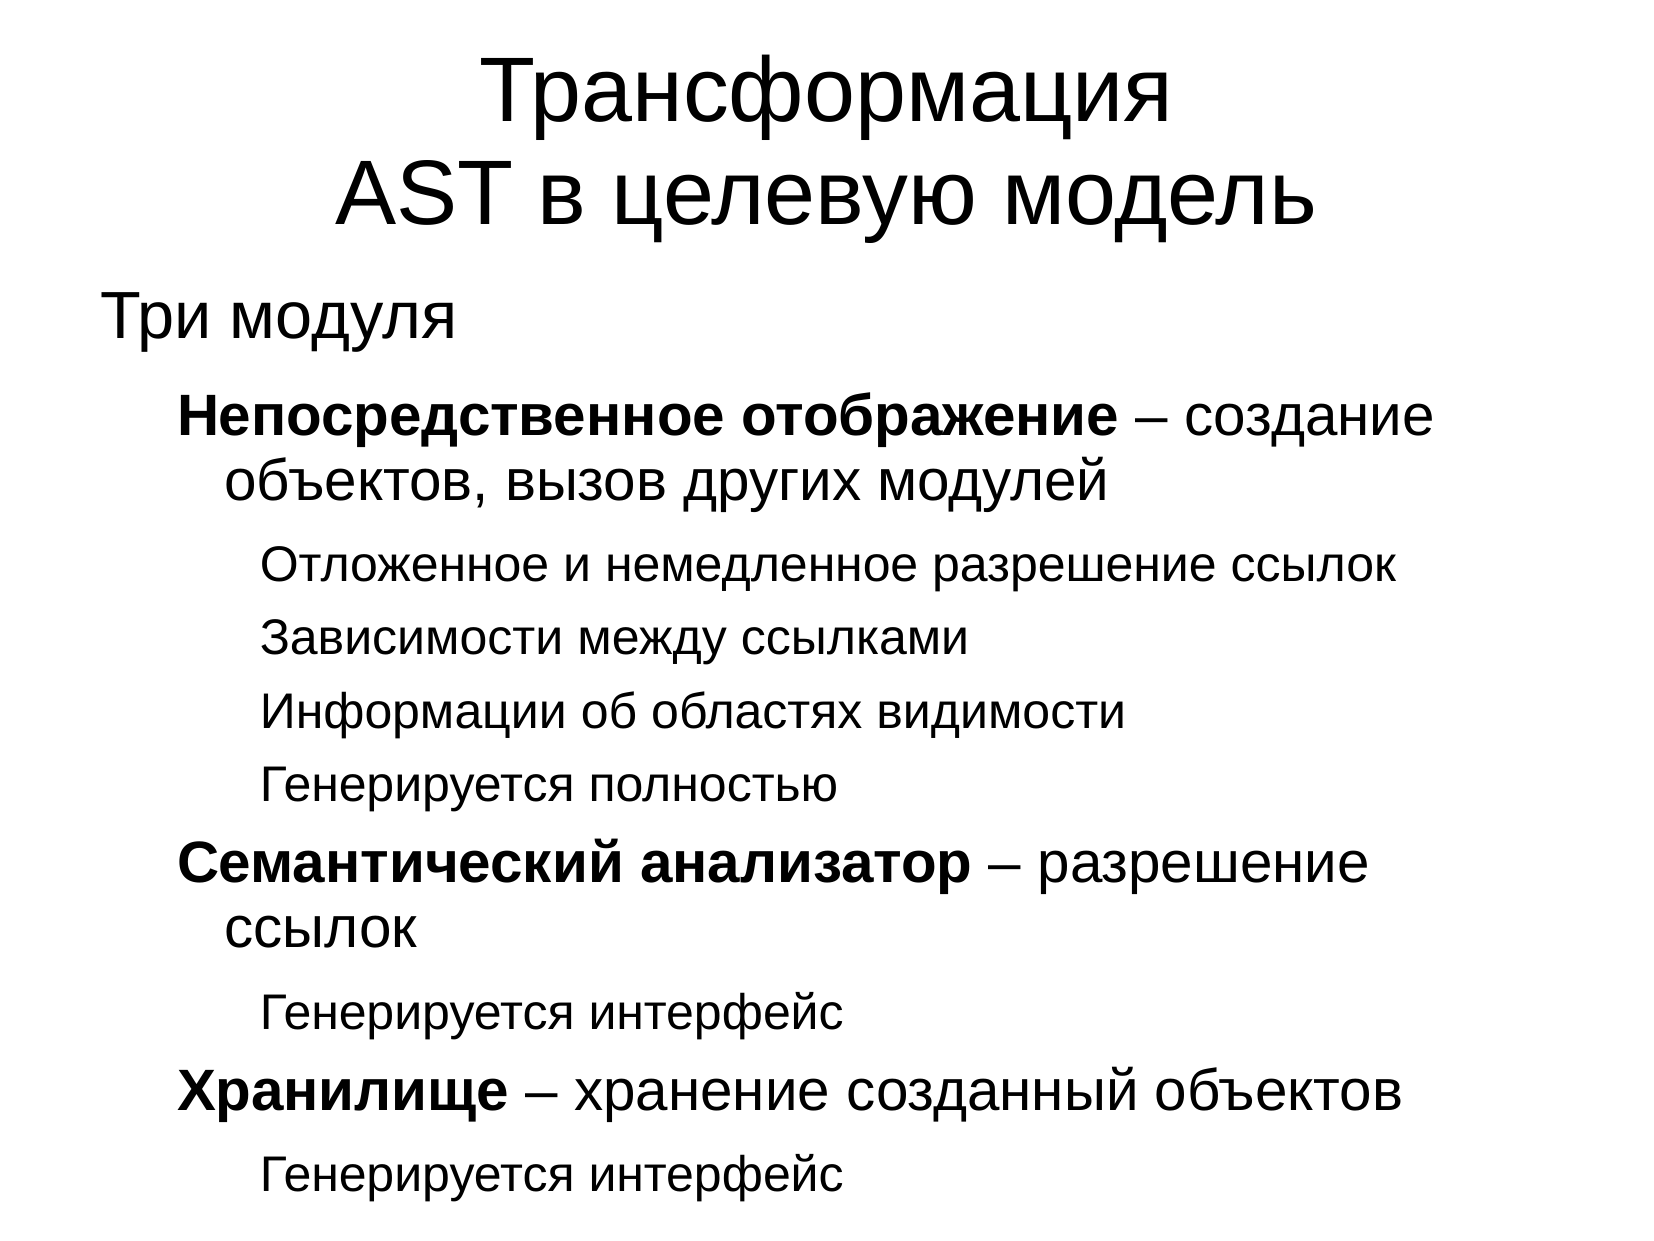

# Трансформация AST в целевую модель
Три модуля
Непосредственное отображение – создание объектов, вызов других модулей
Отложенное и немедленное разрешение ссылок
Зависимости между ссылками
Информации об областях видимости
Генерируется полностью
Семантический анализатор – разрешение ссылок
Генерируется интерфейс
Хранилище – хранение созданный объектов
Генерируется интерфейс